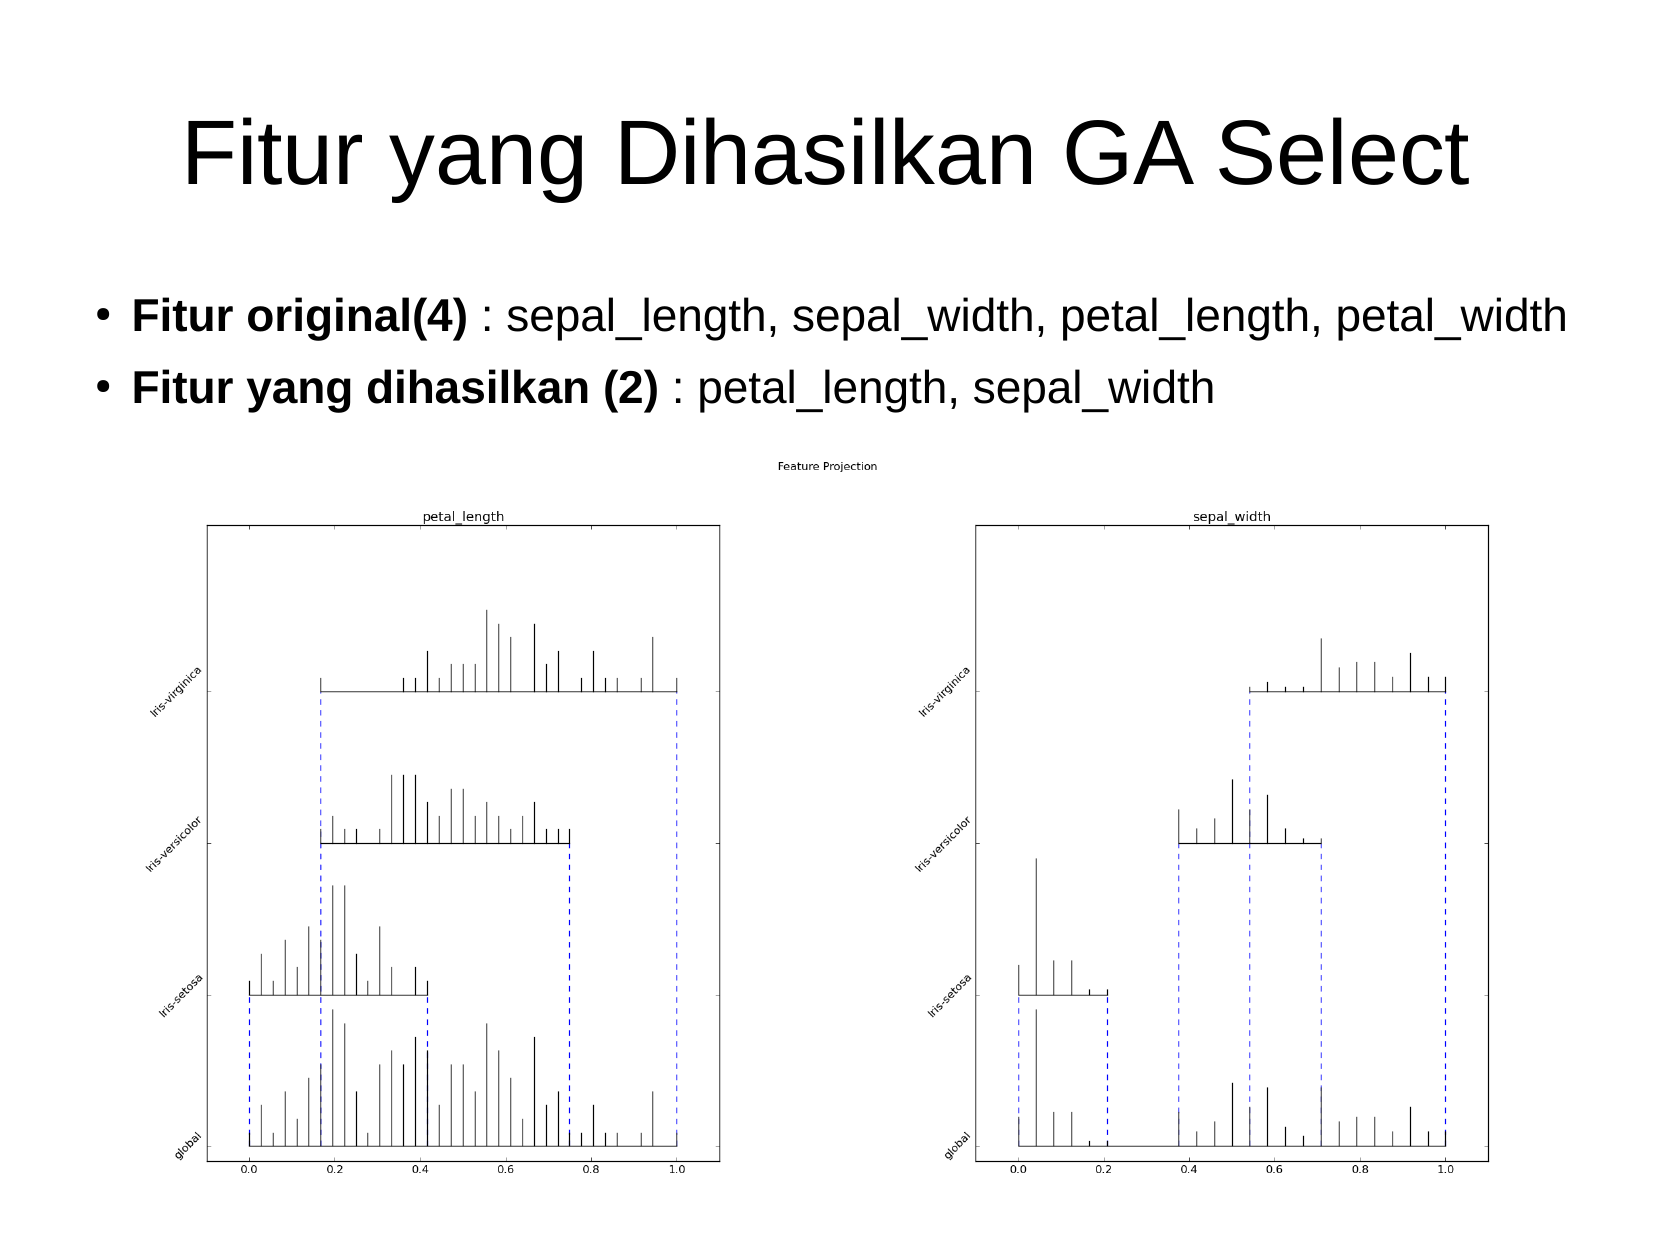

# Fitur yang Dihasilkan GA Select
Fitur original(4) : sepal_length, sepal_width, petal_length, petal_width
Fitur yang dihasilkan (2) : petal_length, sepal_width